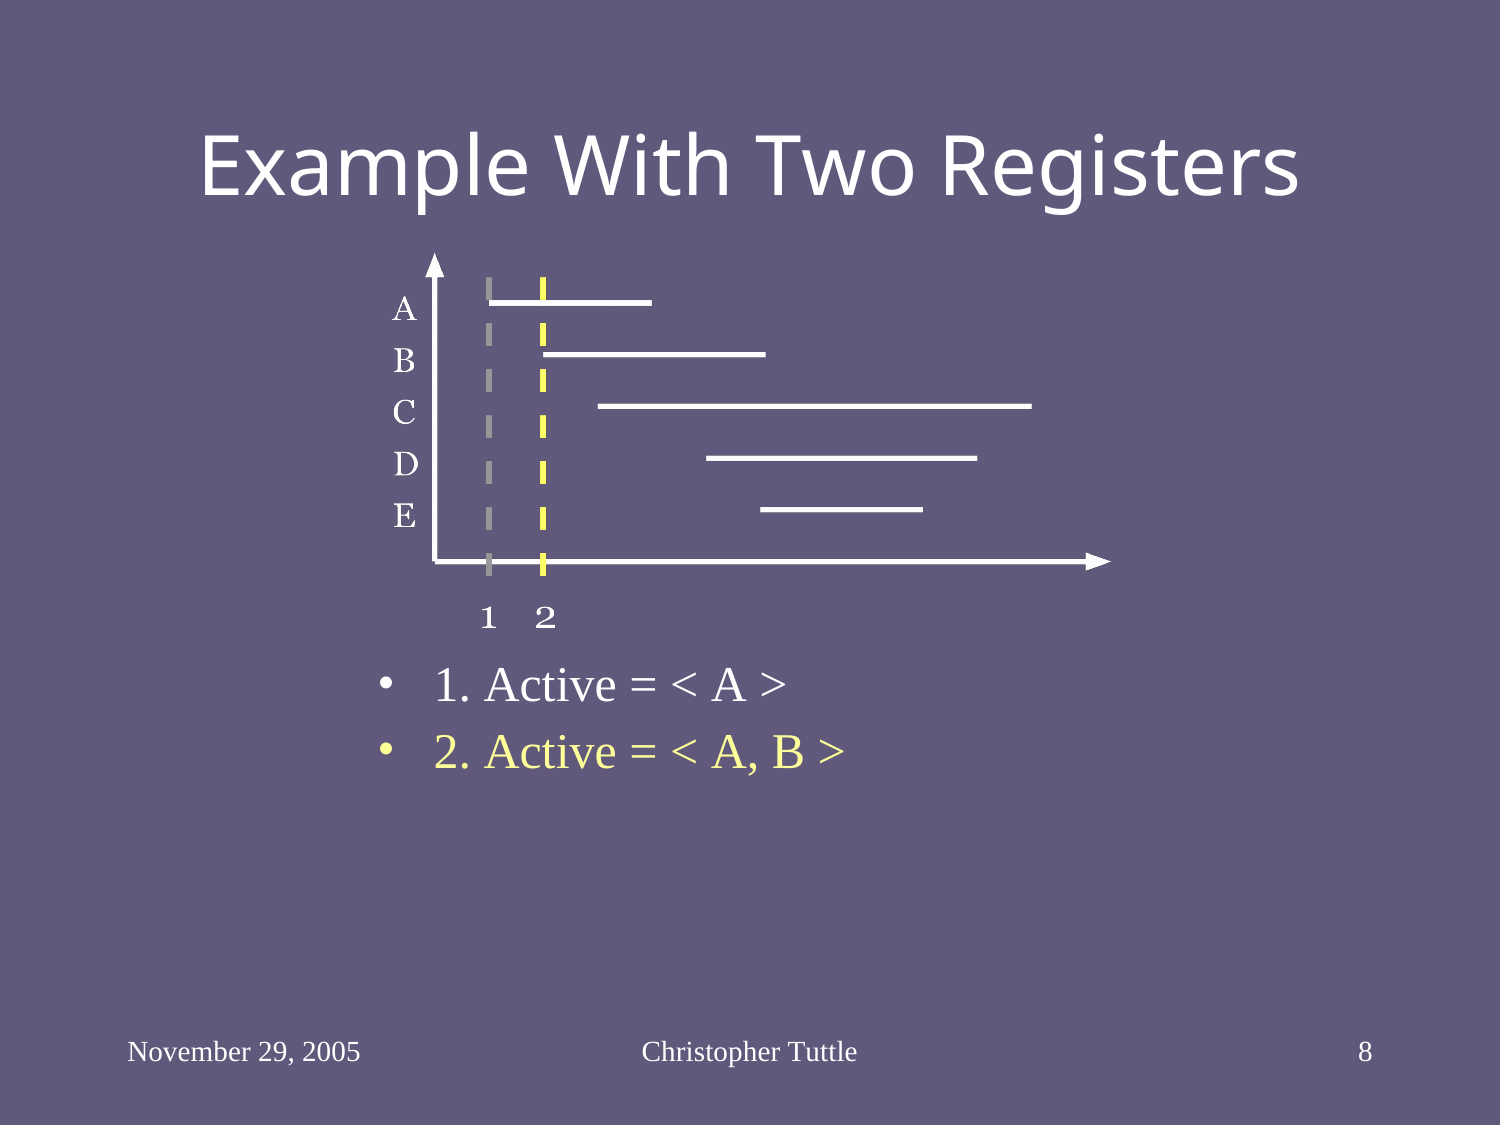

# Example With Two Registers
1. Active = < A >
2. Active = < A, B >
November 29, 2005
Christopher Tuttle
8